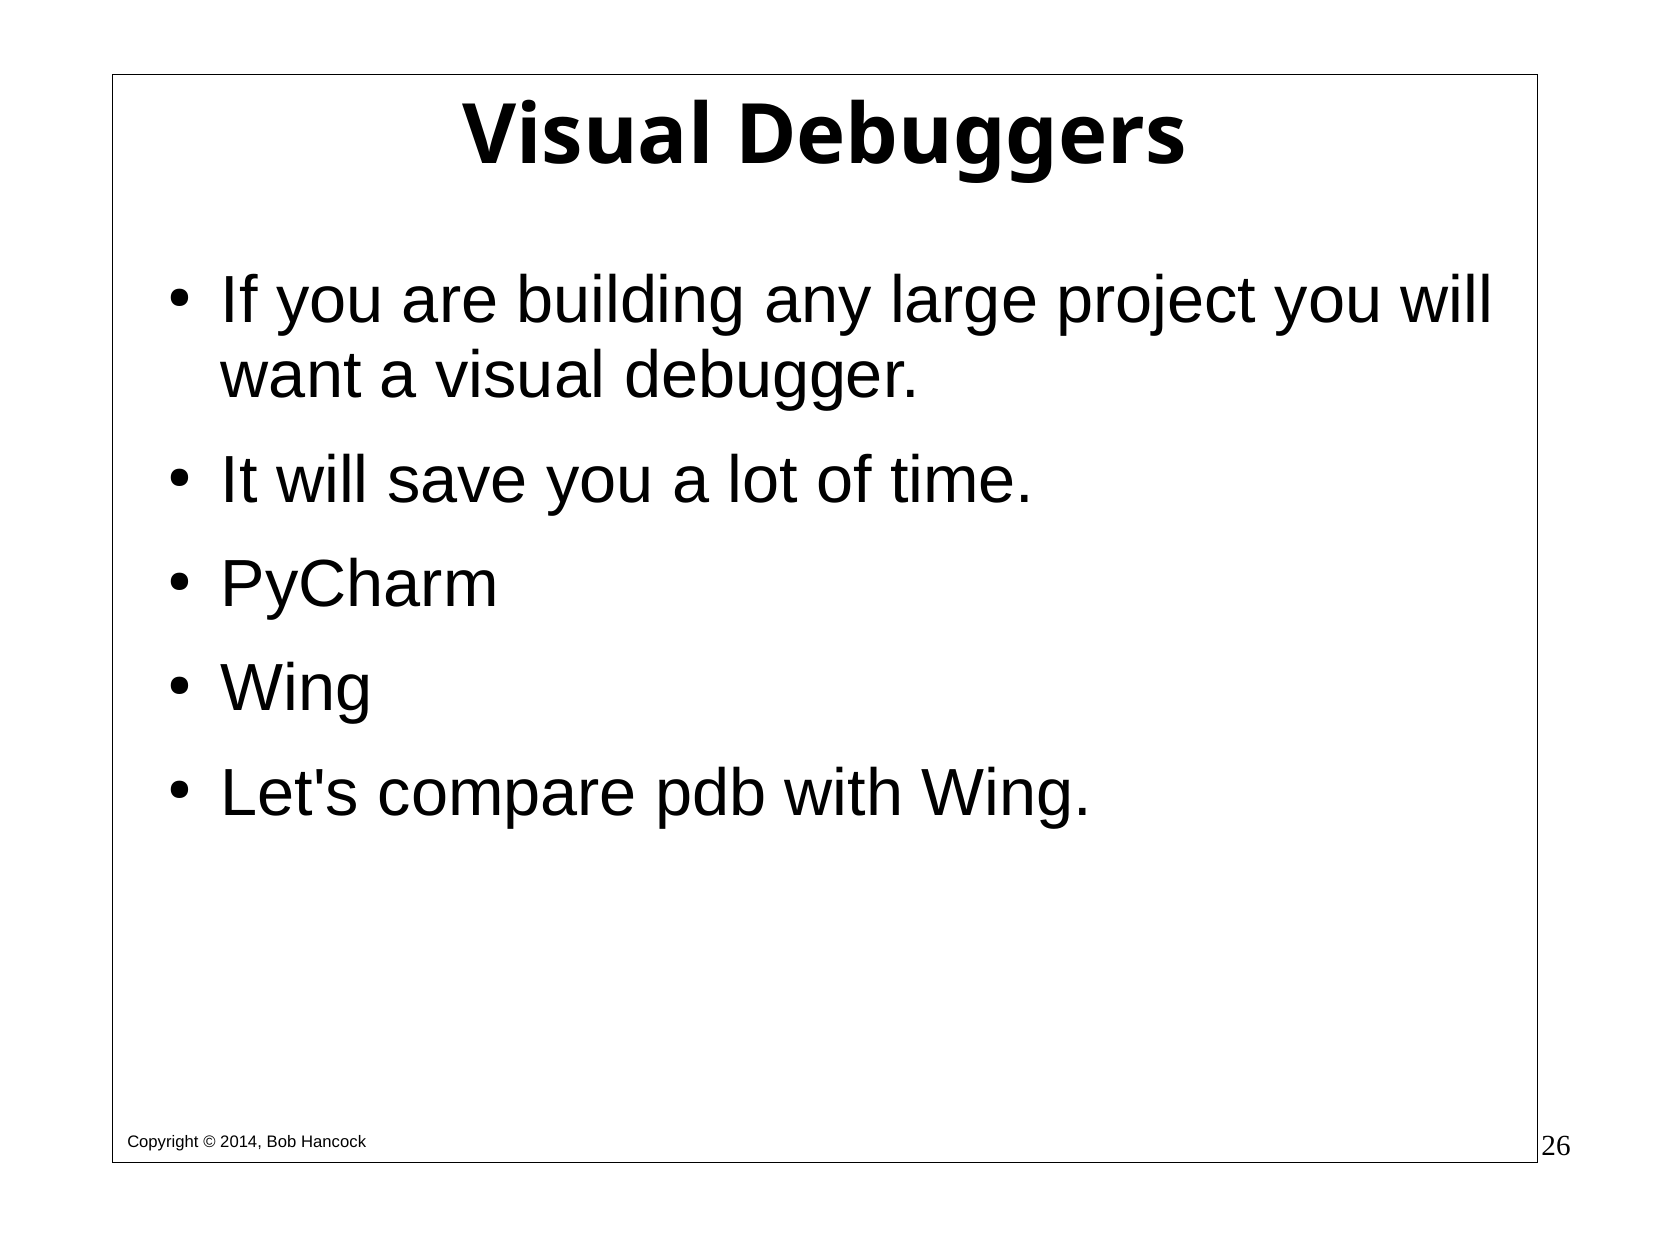

# Visual Debuggers
If you are building any large project you will want a visual debugger.
It will save you a lot of time.
PyCharm
Wing
Let's compare pdb with Wing.
Copyright © 2014, Bob Hancock
26